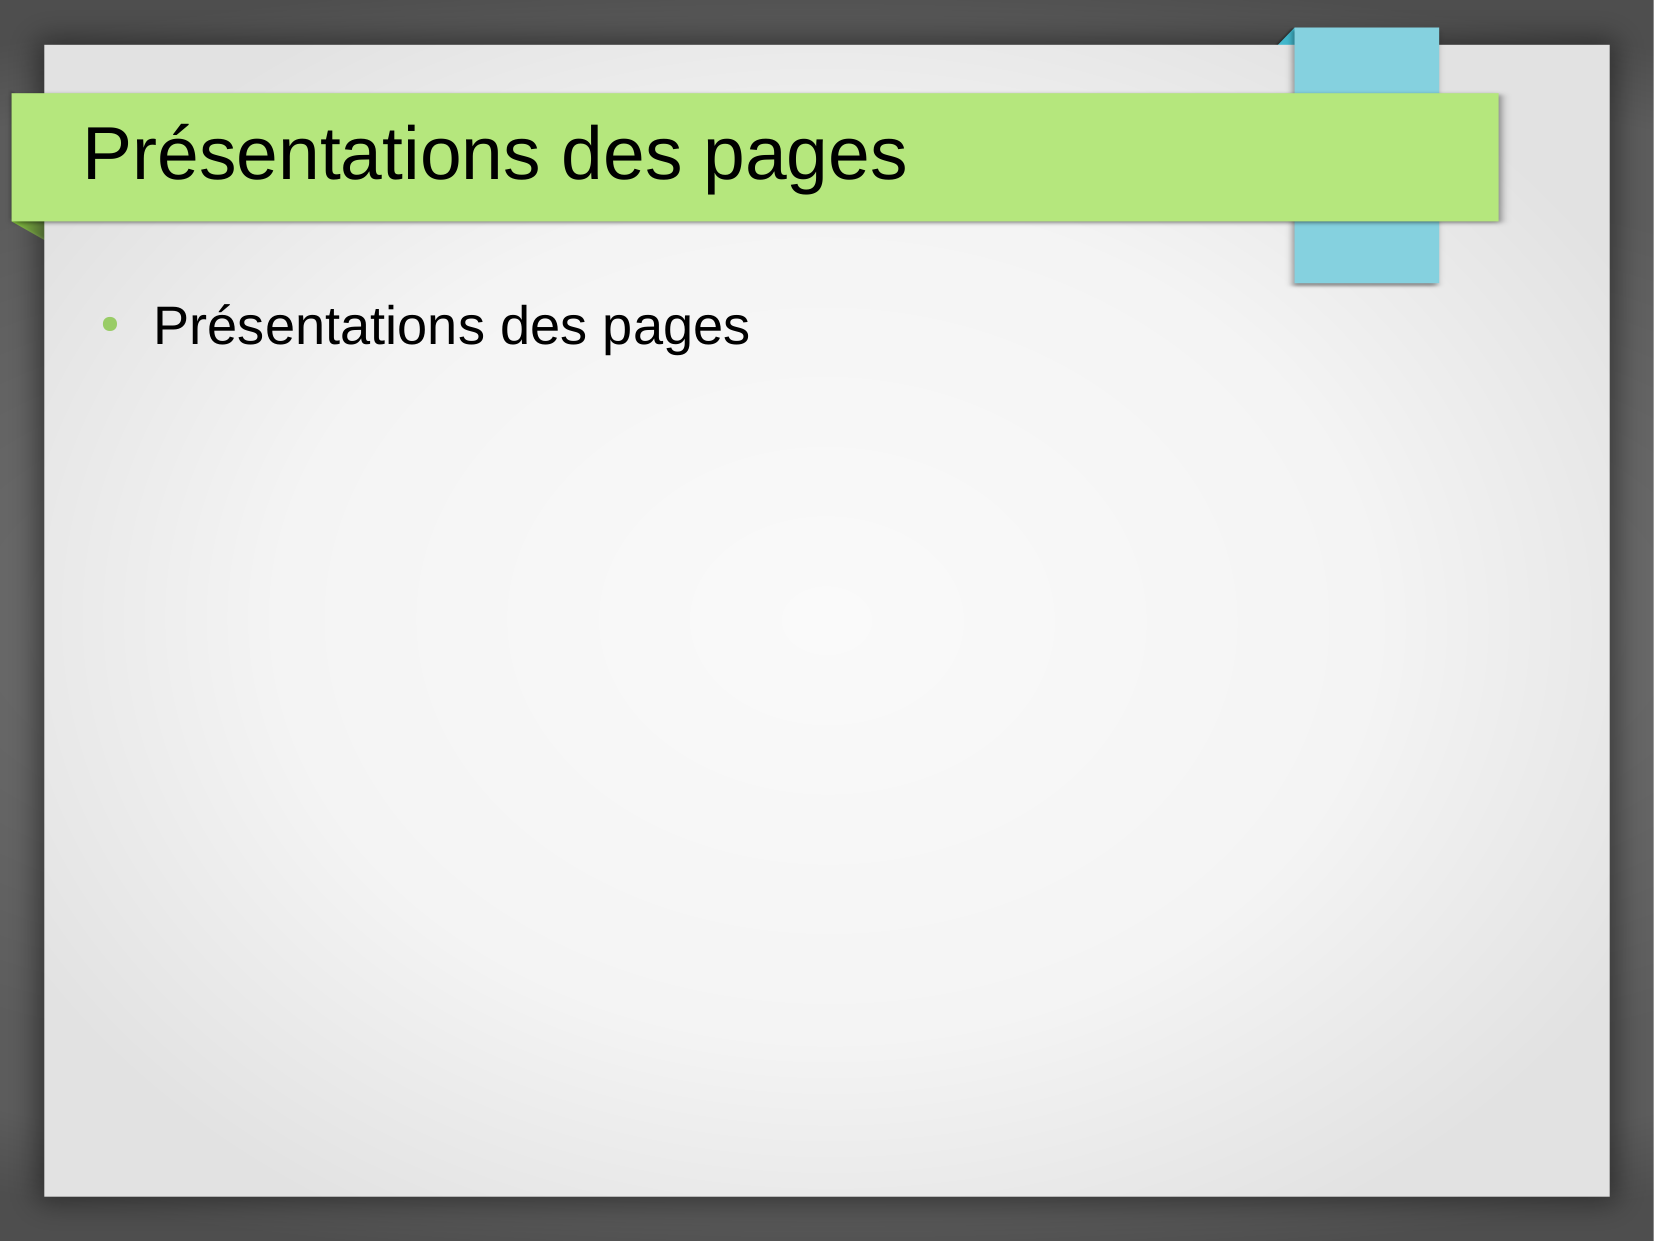

# Présentations des pages
Présentations des pages